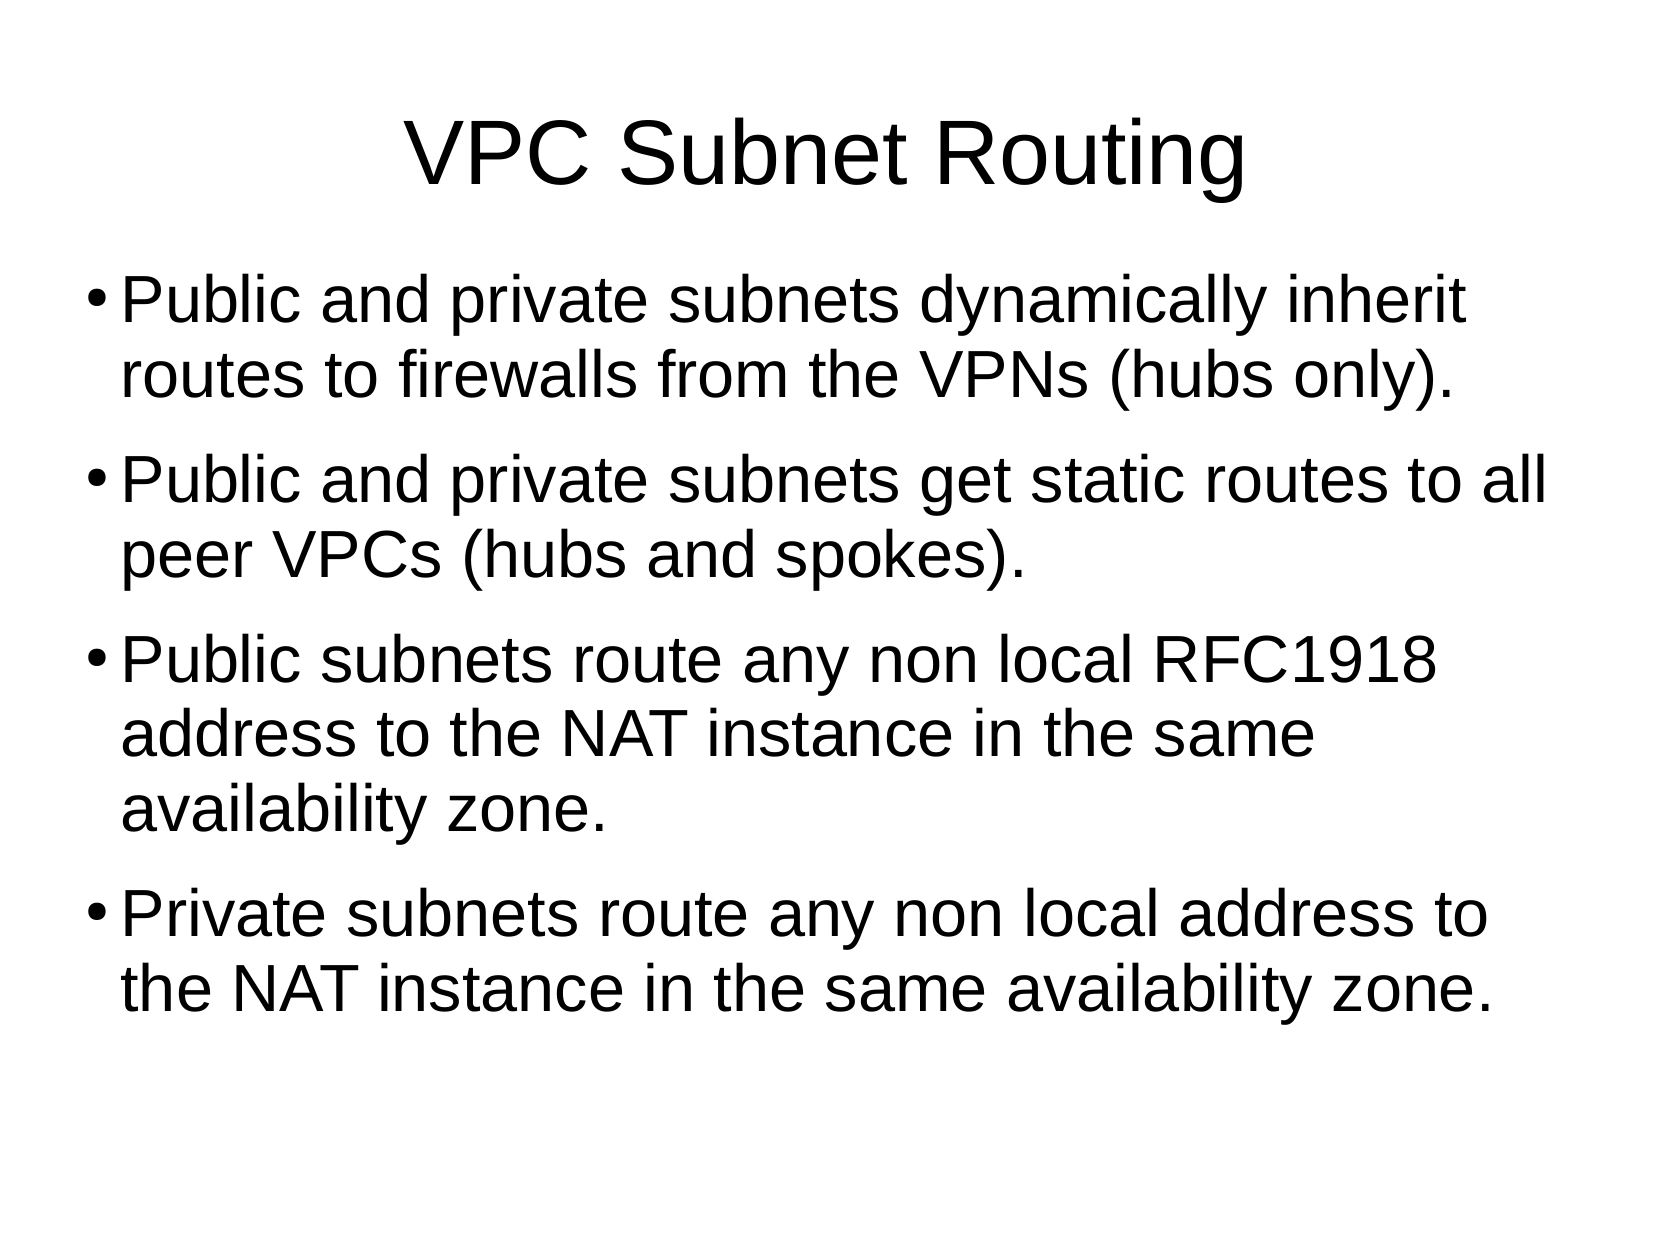

# VPC Subnet Routing
Public and private subnets dynamically inherit routes to firewalls from the VPNs (hubs only).
Public and private subnets get static routes to all peer VPCs (hubs and spokes).
Public subnets route any non local RFC1918 address to the NAT instance in the same availability zone.
Private subnets route any non local address to the NAT instance in the same availability zone.